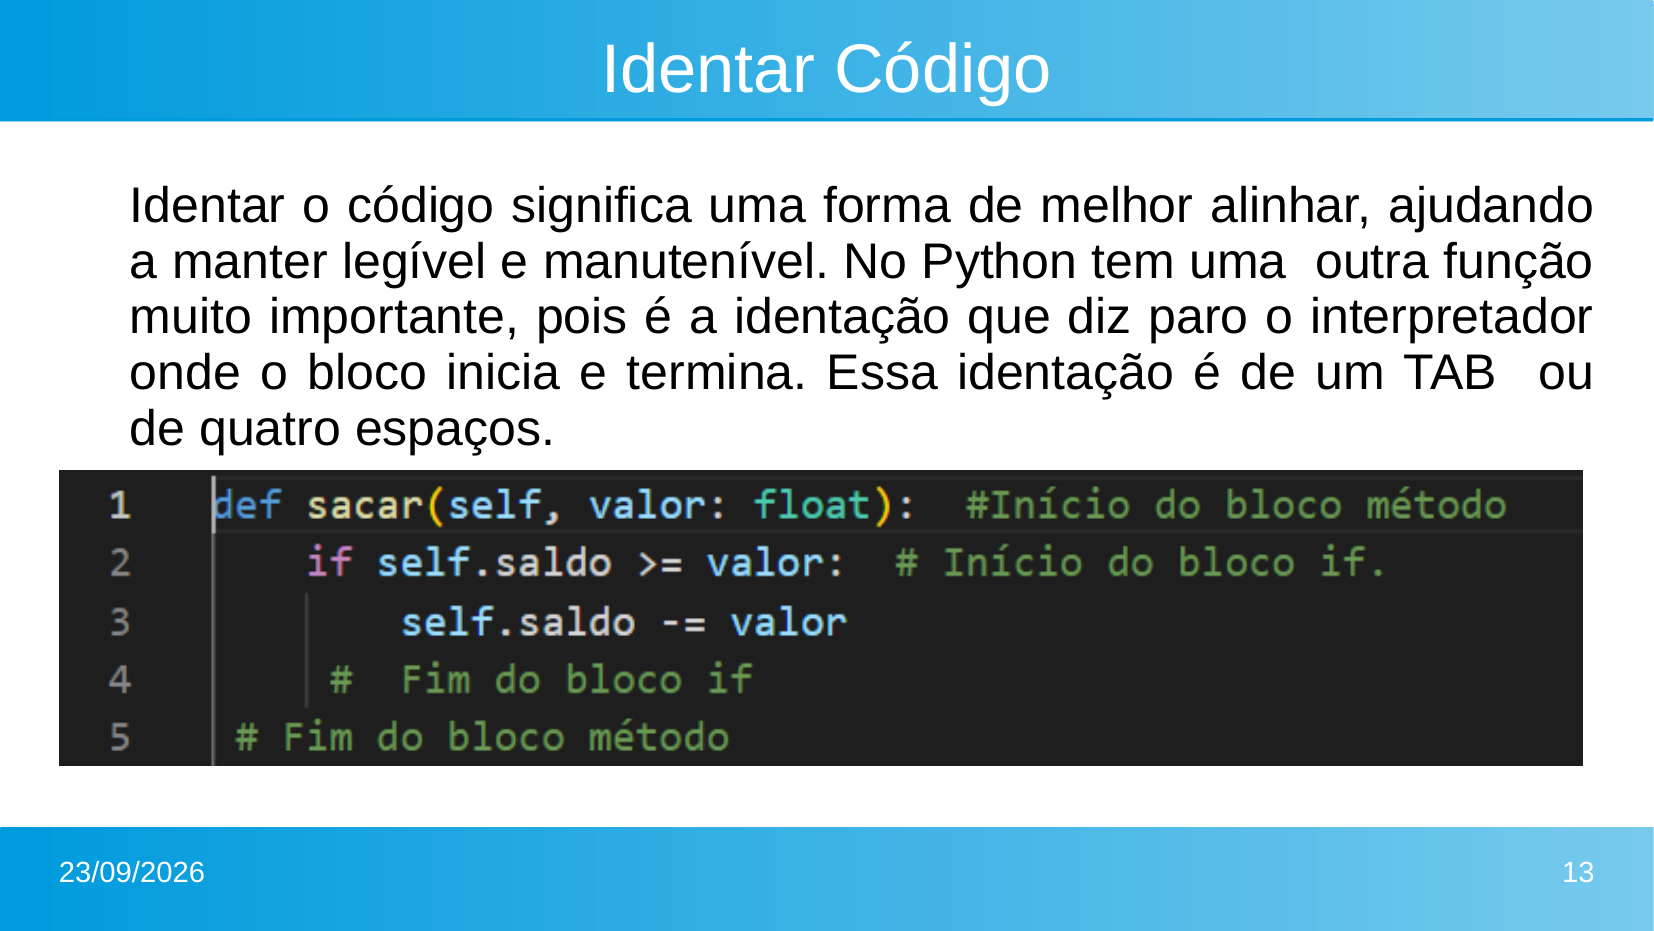

# Identar Código
Identar o código significa uma forma de melhor alinhar, ajudando a manter legível e manutenível. No Python tem uma outra função muito importante, pois é a identação que diz paro o interpretador onde o bloco inicia e termina. Essa identação é de um TAB	 ou de quatro espaços.
13